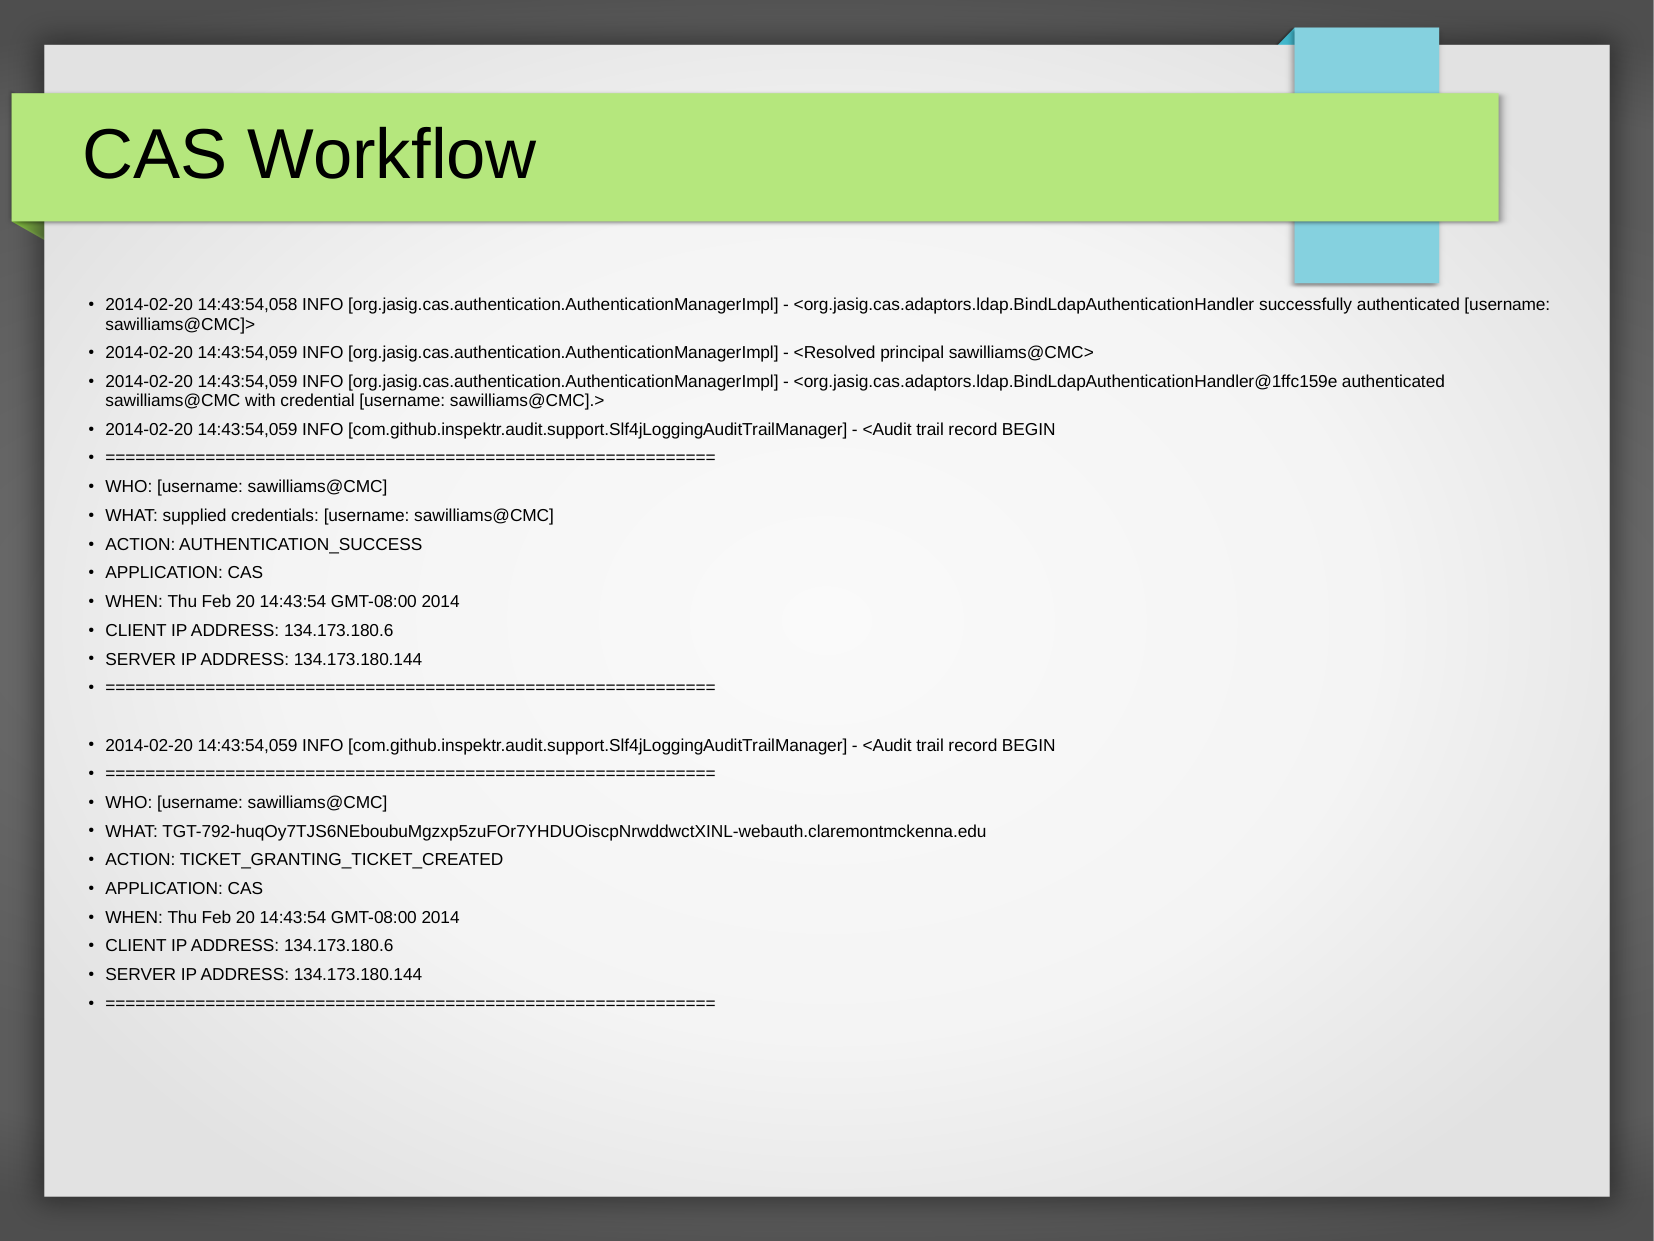

# CAS Workflow
2014-02-20 14:43:54,058 INFO [org.jasig.cas.authentication.AuthenticationManagerImpl] - <org.jasig.cas.adaptors.ldap.BindLdapAuthenticationHandler successfully authenticated [username: sawilliams@CMC]>
2014-02-20 14:43:54,059 INFO [org.jasig.cas.authentication.AuthenticationManagerImpl] - <Resolved principal sawilliams@CMC>
2014-02-20 14:43:54,059 INFO [org.jasig.cas.authentication.AuthenticationManagerImpl] - <org.jasig.cas.adaptors.ldap.BindLdapAuthenticationHandler@1ffc159e authenticated sawilliams@CMC with credential [username: sawilliams@CMC].>
2014-02-20 14:43:54,059 INFO [com.github.inspektr.audit.support.Slf4jLoggingAuditTrailManager] - <Audit trail record BEGIN
=============================================================
WHO: [username: sawilliams@CMC]
WHAT: supplied credentials: [username: sawilliams@CMC]
ACTION: AUTHENTICATION_SUCCESS
APPLICATION: CAS
WHEN: Thu Feb 20 14:43:54 GMT-08:00 2014
CLIENT IP ADDRESS: 134.173.180.6
SERVER IP ADDRESS: 134.173.180.144
=============================================================
2014-02-20 14:43:54,059 INFO [com.github.inspektr.audit.support.Slf4jLoggingAuditTrailManager] - <Audit trail record BEGIN
=============================================================
WHO: [username: sawilliams@CMC]
WHAT: TGT-792-huqOy7TJS6NEboubuMgzxp5zuFOr7YHDUOiscpNrwddwctXINL-webauth.claremontmckenna.edu
ACTION: TICKET_GRANTING_TICKET_CREATED
APPLICATION: CAS
WHEN: Thu Feb 20 14:43:54 GMT-08:00 2014
CLIENT IP ADDRESS: 134.173.180.6
SERVER IP ADDRESS: 134.173.180.144
=============================================================